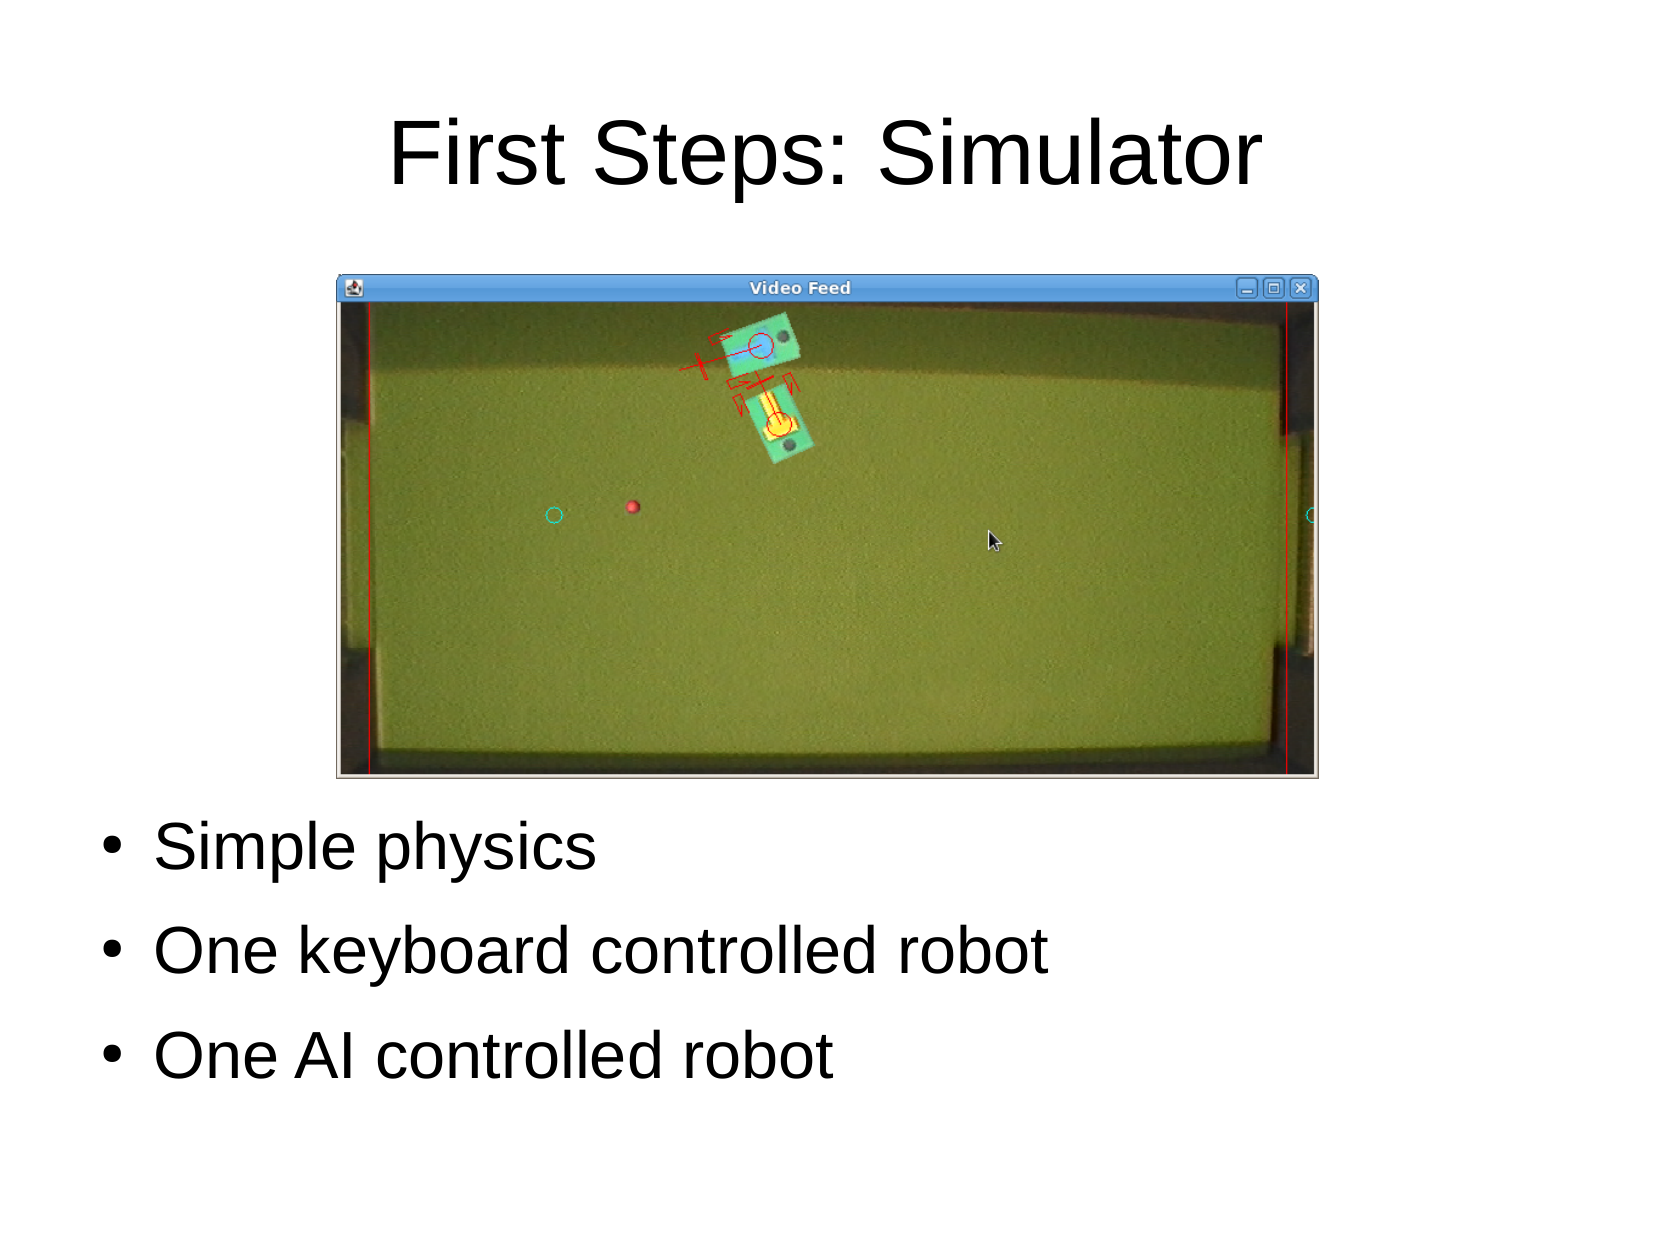

# First Steps: Simulator
Simple physics
One keyboard controlled robot
One AI controlled robot